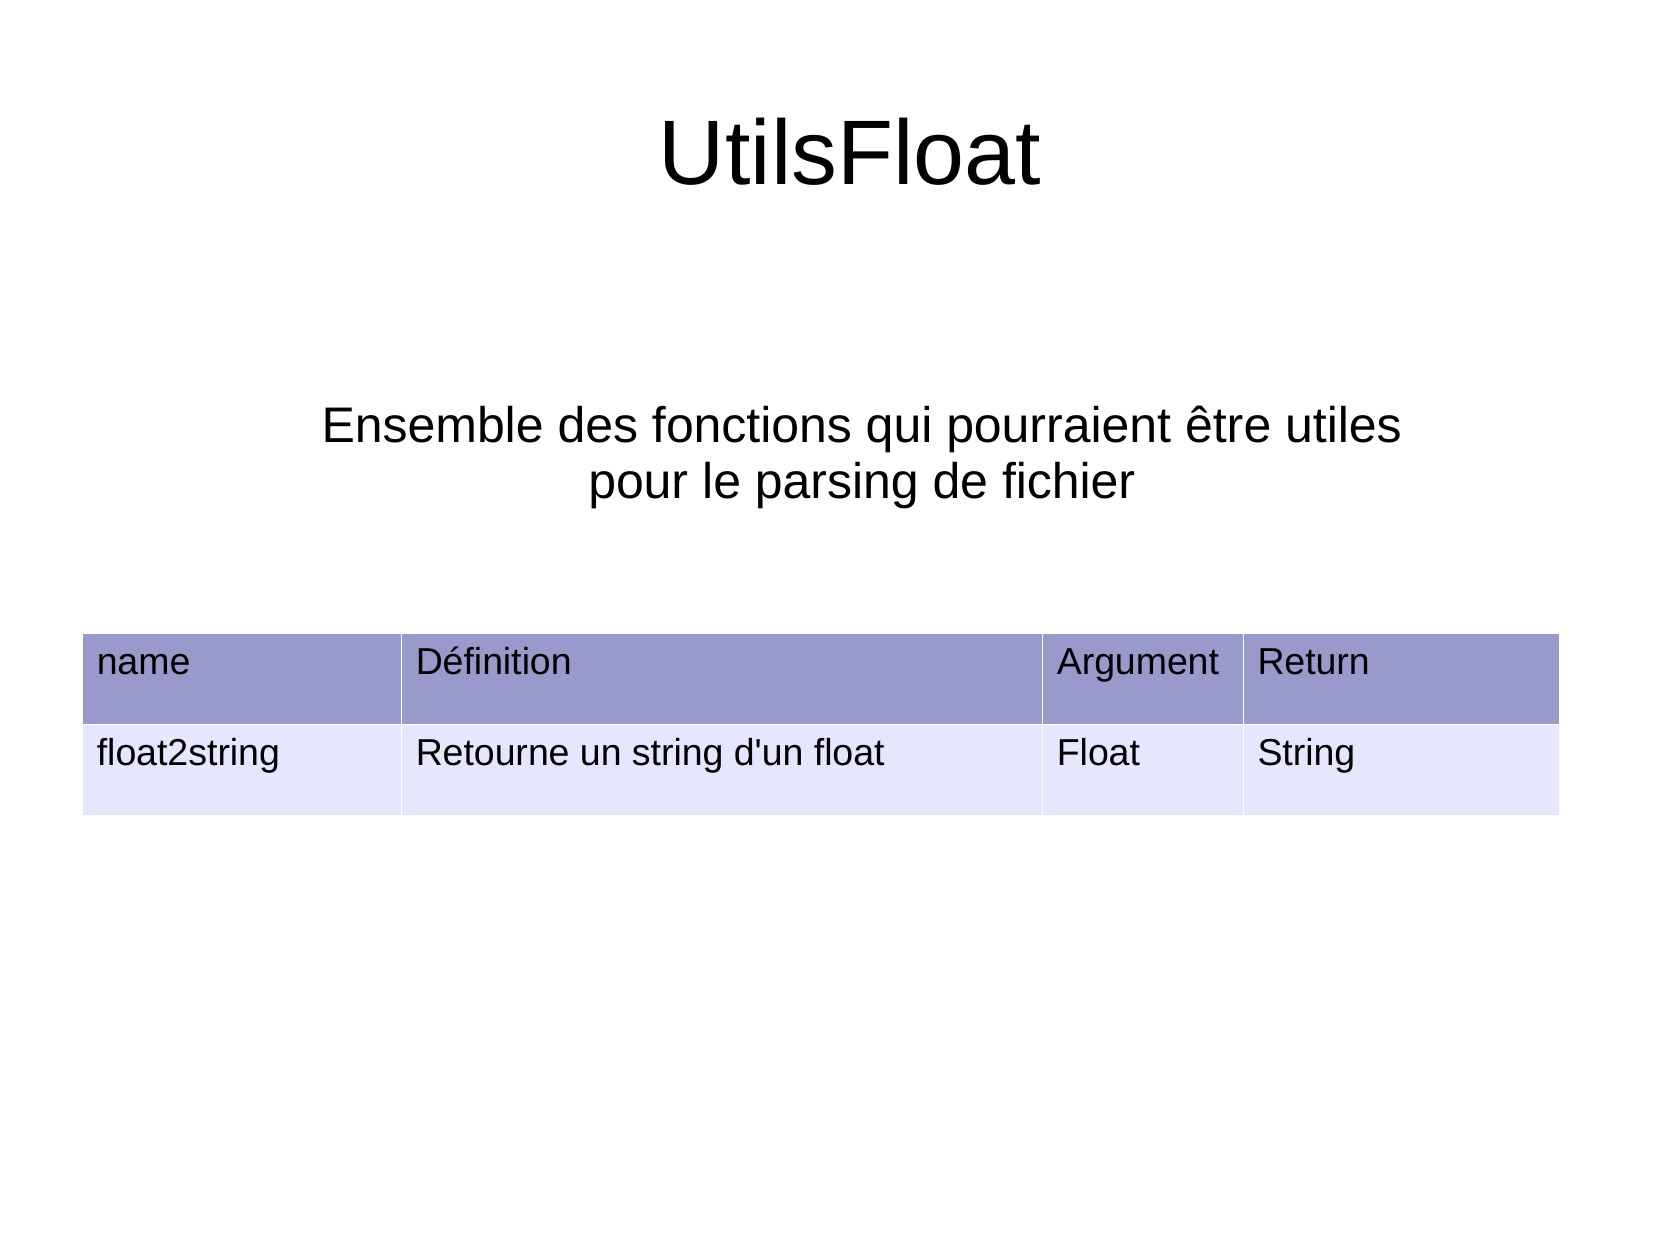

# UtilsFloat
Ensemble des fonctions qui pourraient être utiles
pour le parsing de fichier
| name | Définition | Argument | Return |
| --- | --- | --- | --- |
| float2string | Retourne un string d'un float | Float | String |